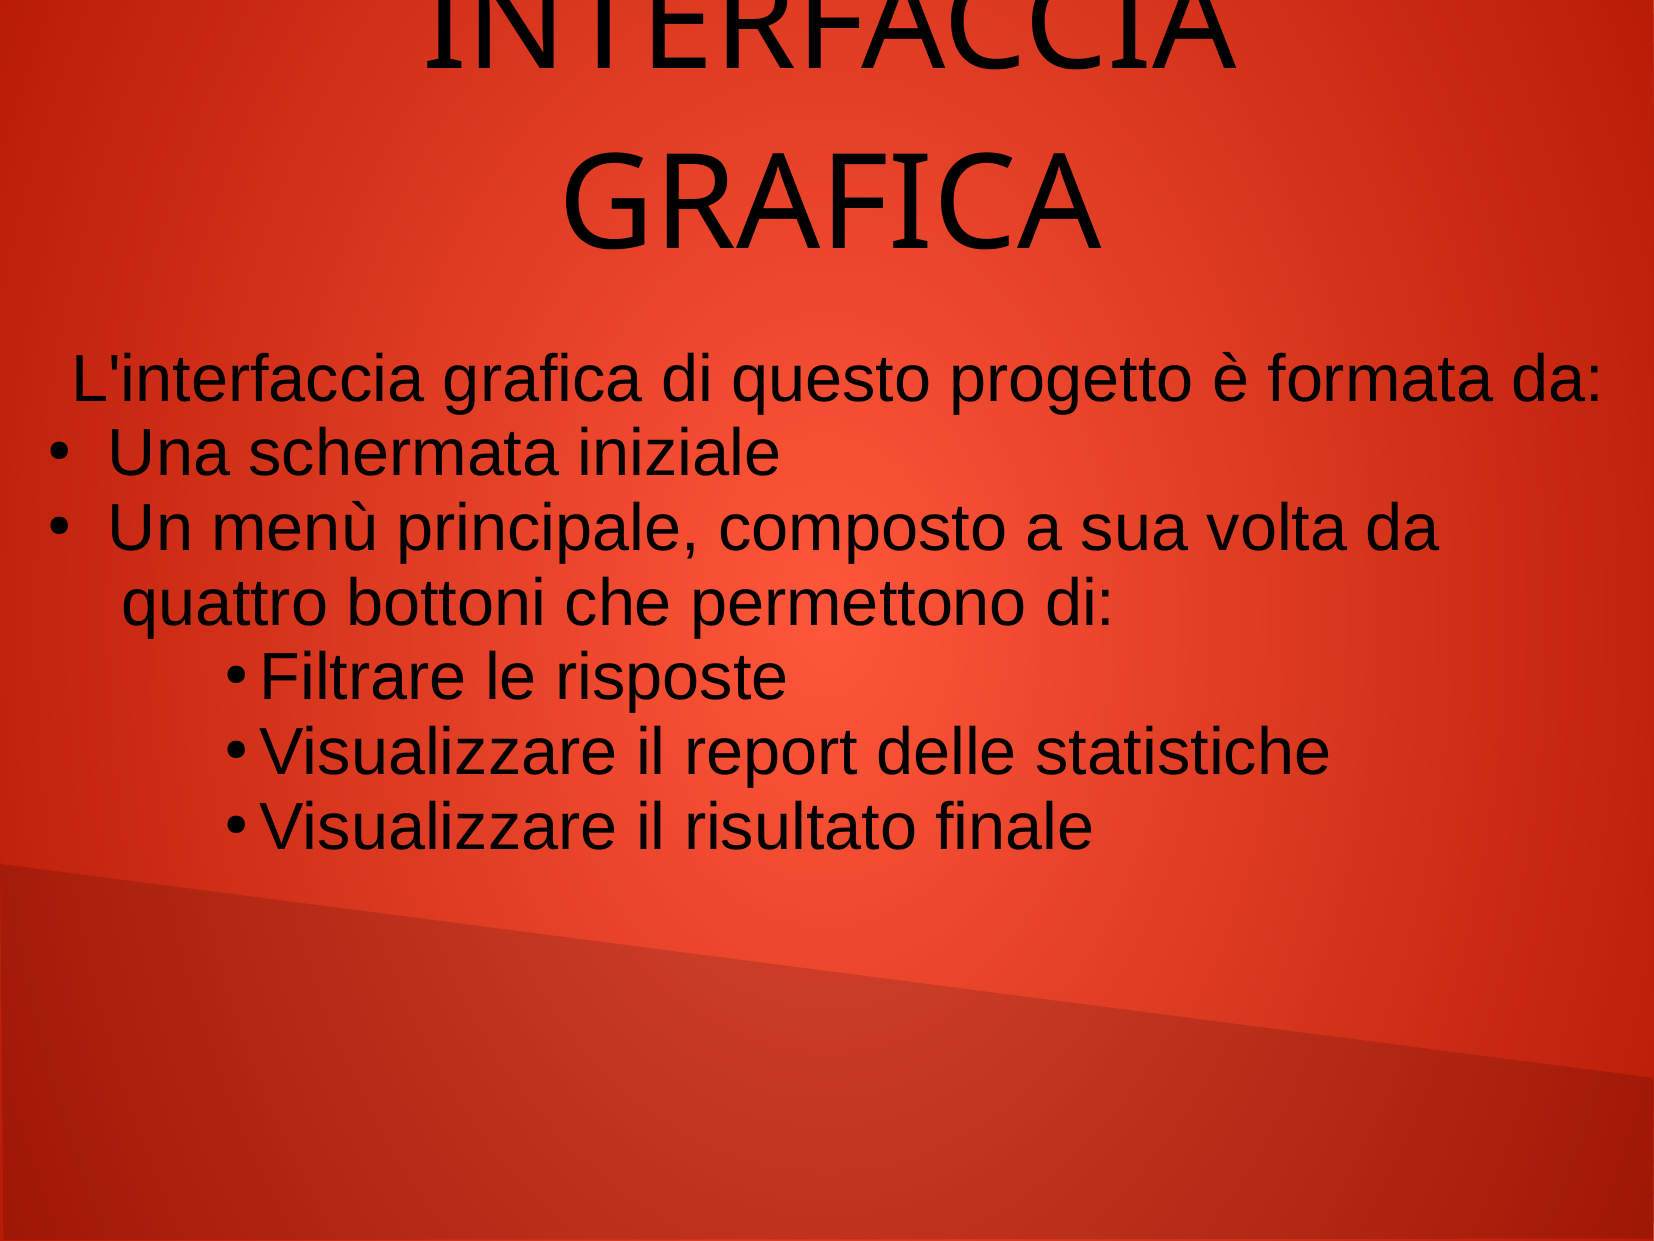

INTERFACCIA GRAFICA
# L'interfaccia grafica di questo progetto è formata da:
 Una schermata iniziale
 Un menù principale, composto a sua volta da 		quattro bottoni che permettono di:
Filtrare le risposte
Visualizzare il report delle statistiche
Visualizzare il risultato finale